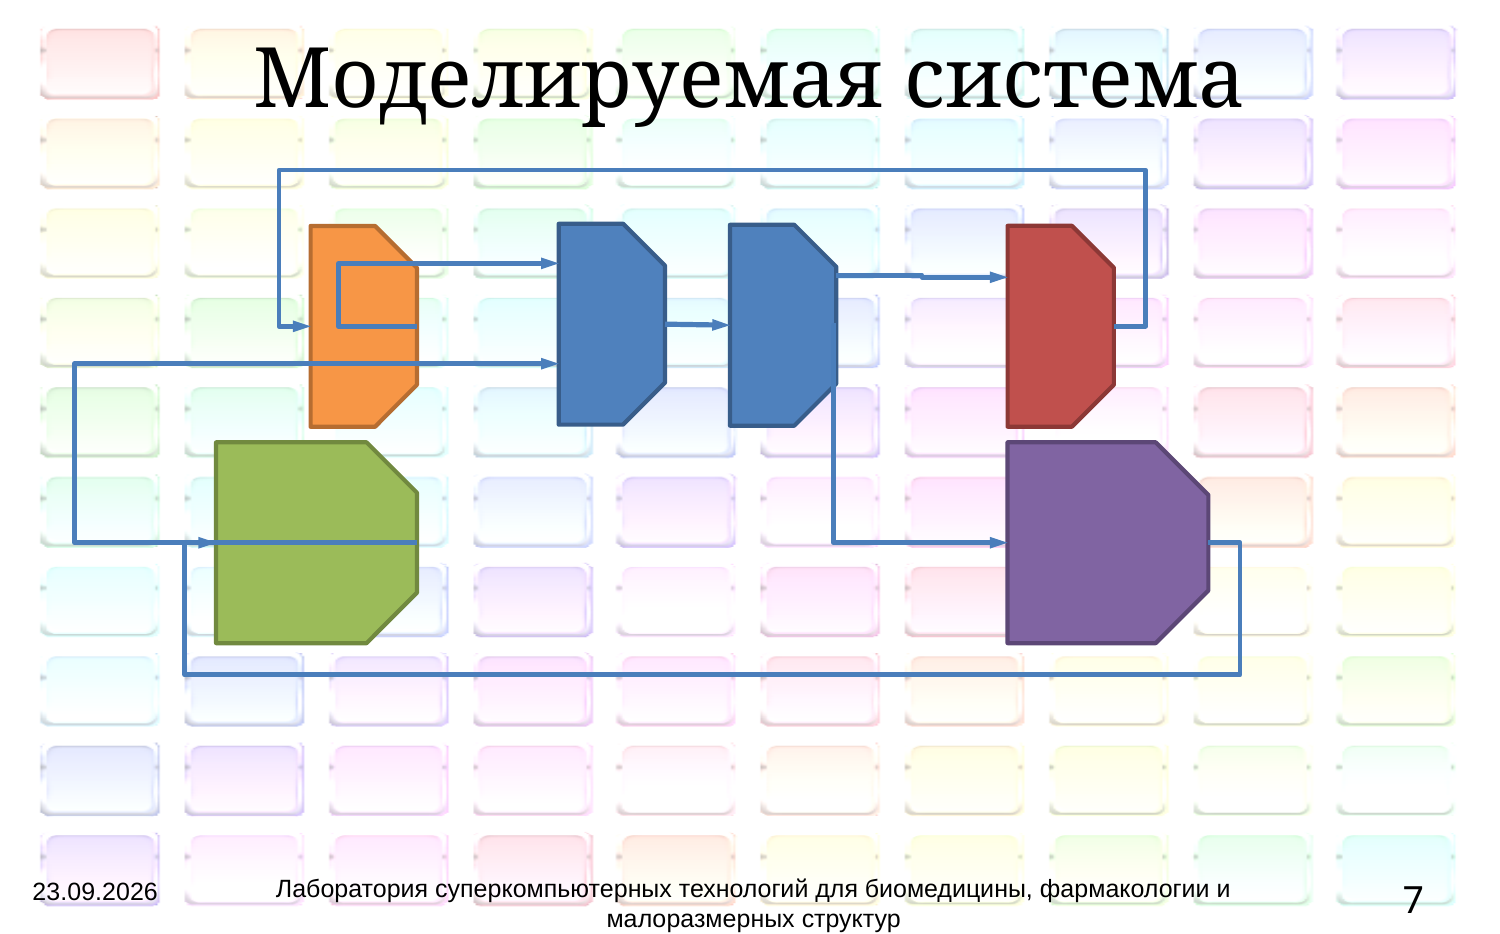

# Моделируемая система
Лаборатория суперкомпьютерных технологий для биомедицины, фармакологии и малоразмерных структур